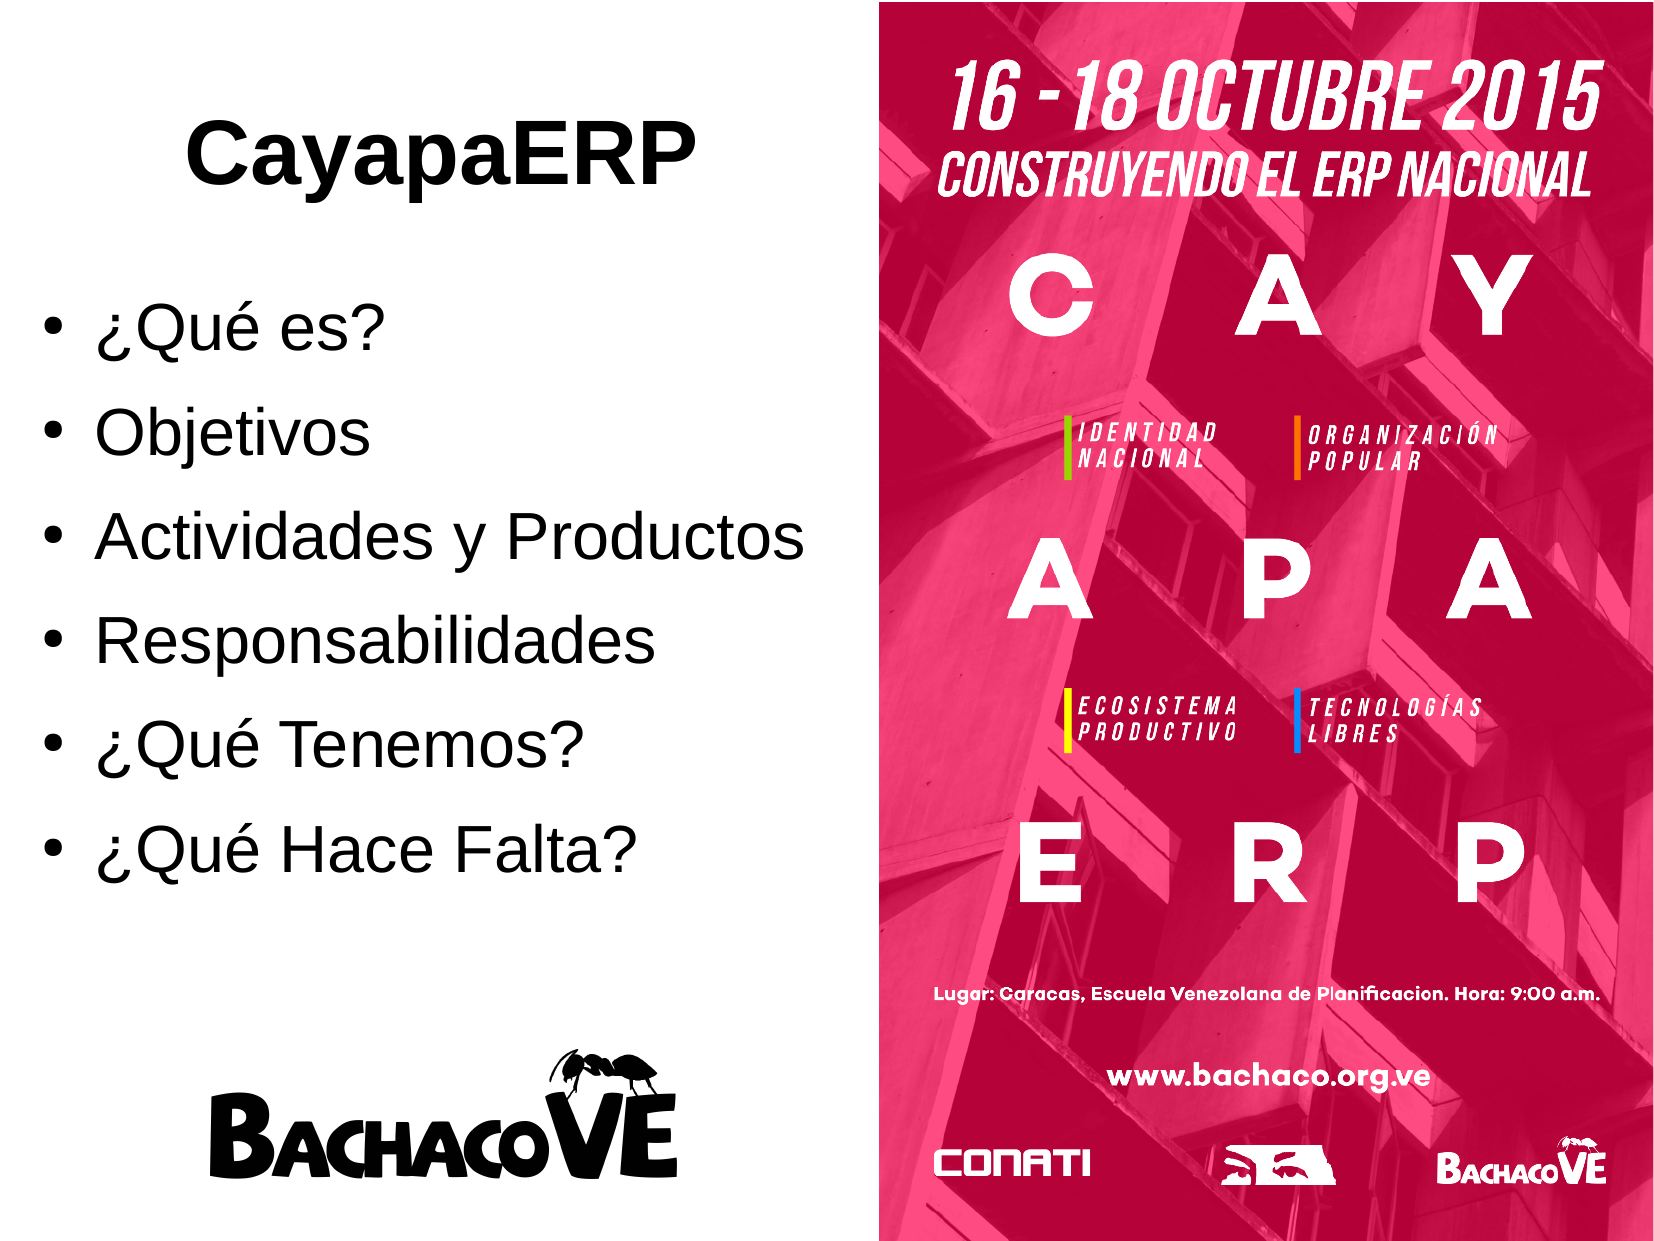

# CayapaERP
¿Qué es?
Objetivos
Actividades y Productos
Responsabilidades
¿Qué Tenemos?
¿Qué Hace Falta?